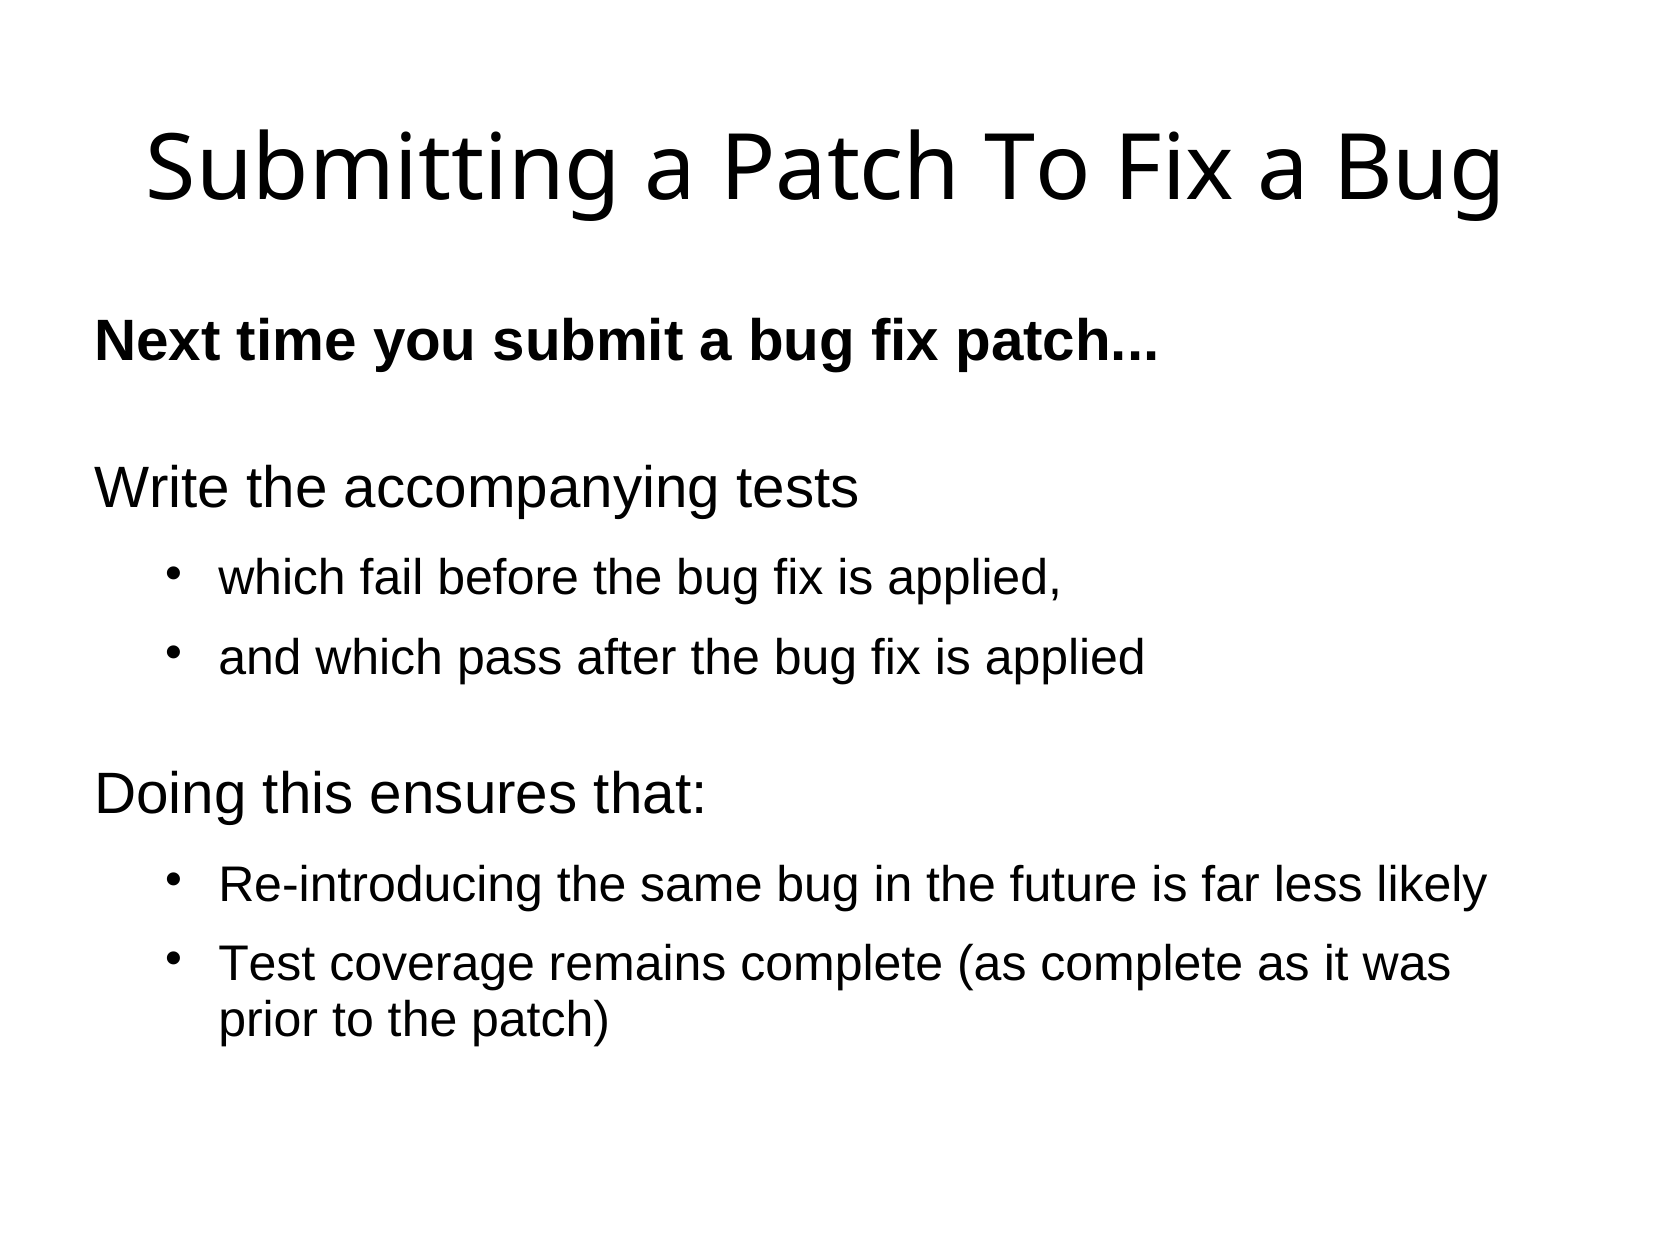

# Submitting a Patch To Fix a Bug
Next time you submit a bug fix patch...
Write the accompanying tests
which fail before the bug fix is applied,
and which pass after the bug fix is applied
Doing this ensures that:
Re-introducing the same bug in the future is far less likely
Test coverage remains complete (as complete as it was prior to the patch)